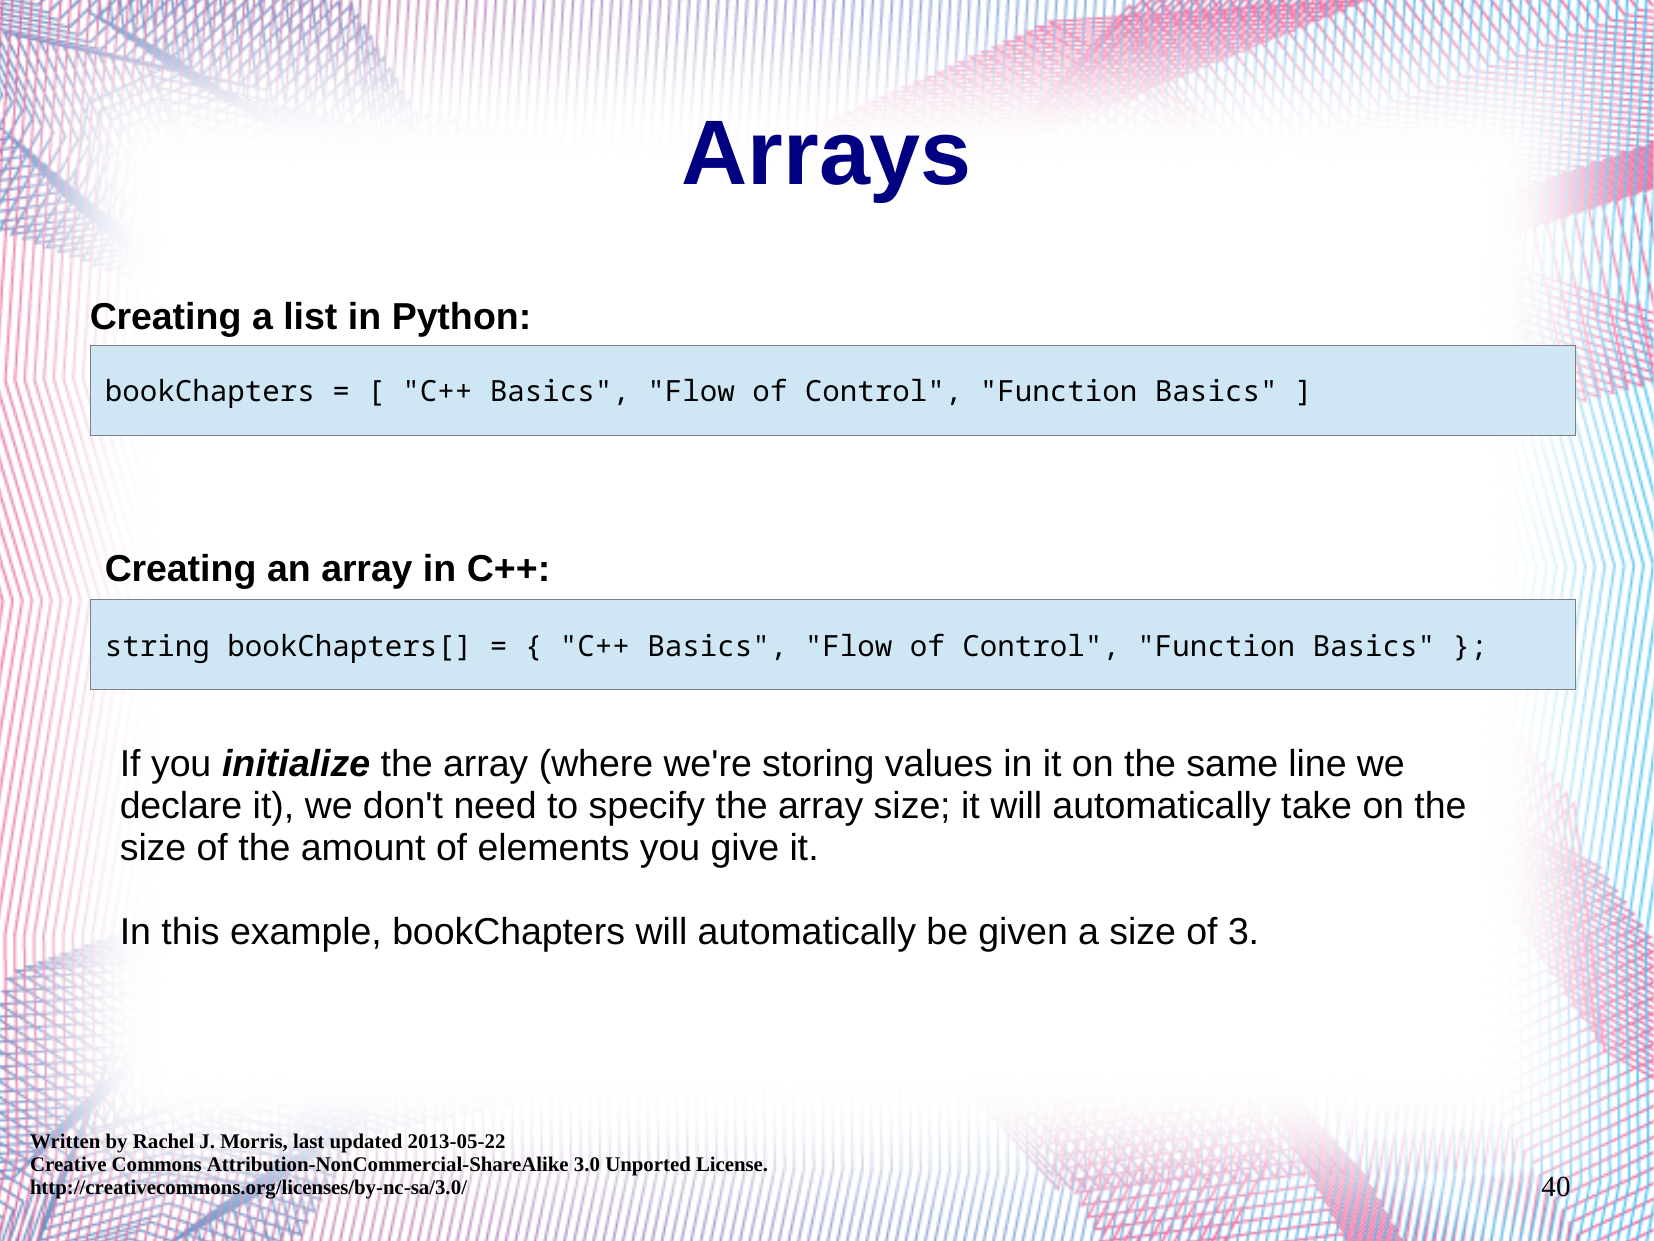

# Arrays
Creating a list in Python:
bookChapters = [ "C++ Basics", "Flow of Control", "Function Basics" ]
Creating an array in C++:
string bookChapters[] = { "C++ Basics", "Flow of Control", "Function Basics" };
If you initialize the array (where we're storing values in it on the same line we declare it), we don't need to specify the array size; it will automatically take on the size of the amount of elements you give it.
In this example, bookChapters will automatically be given a size of 3.
40